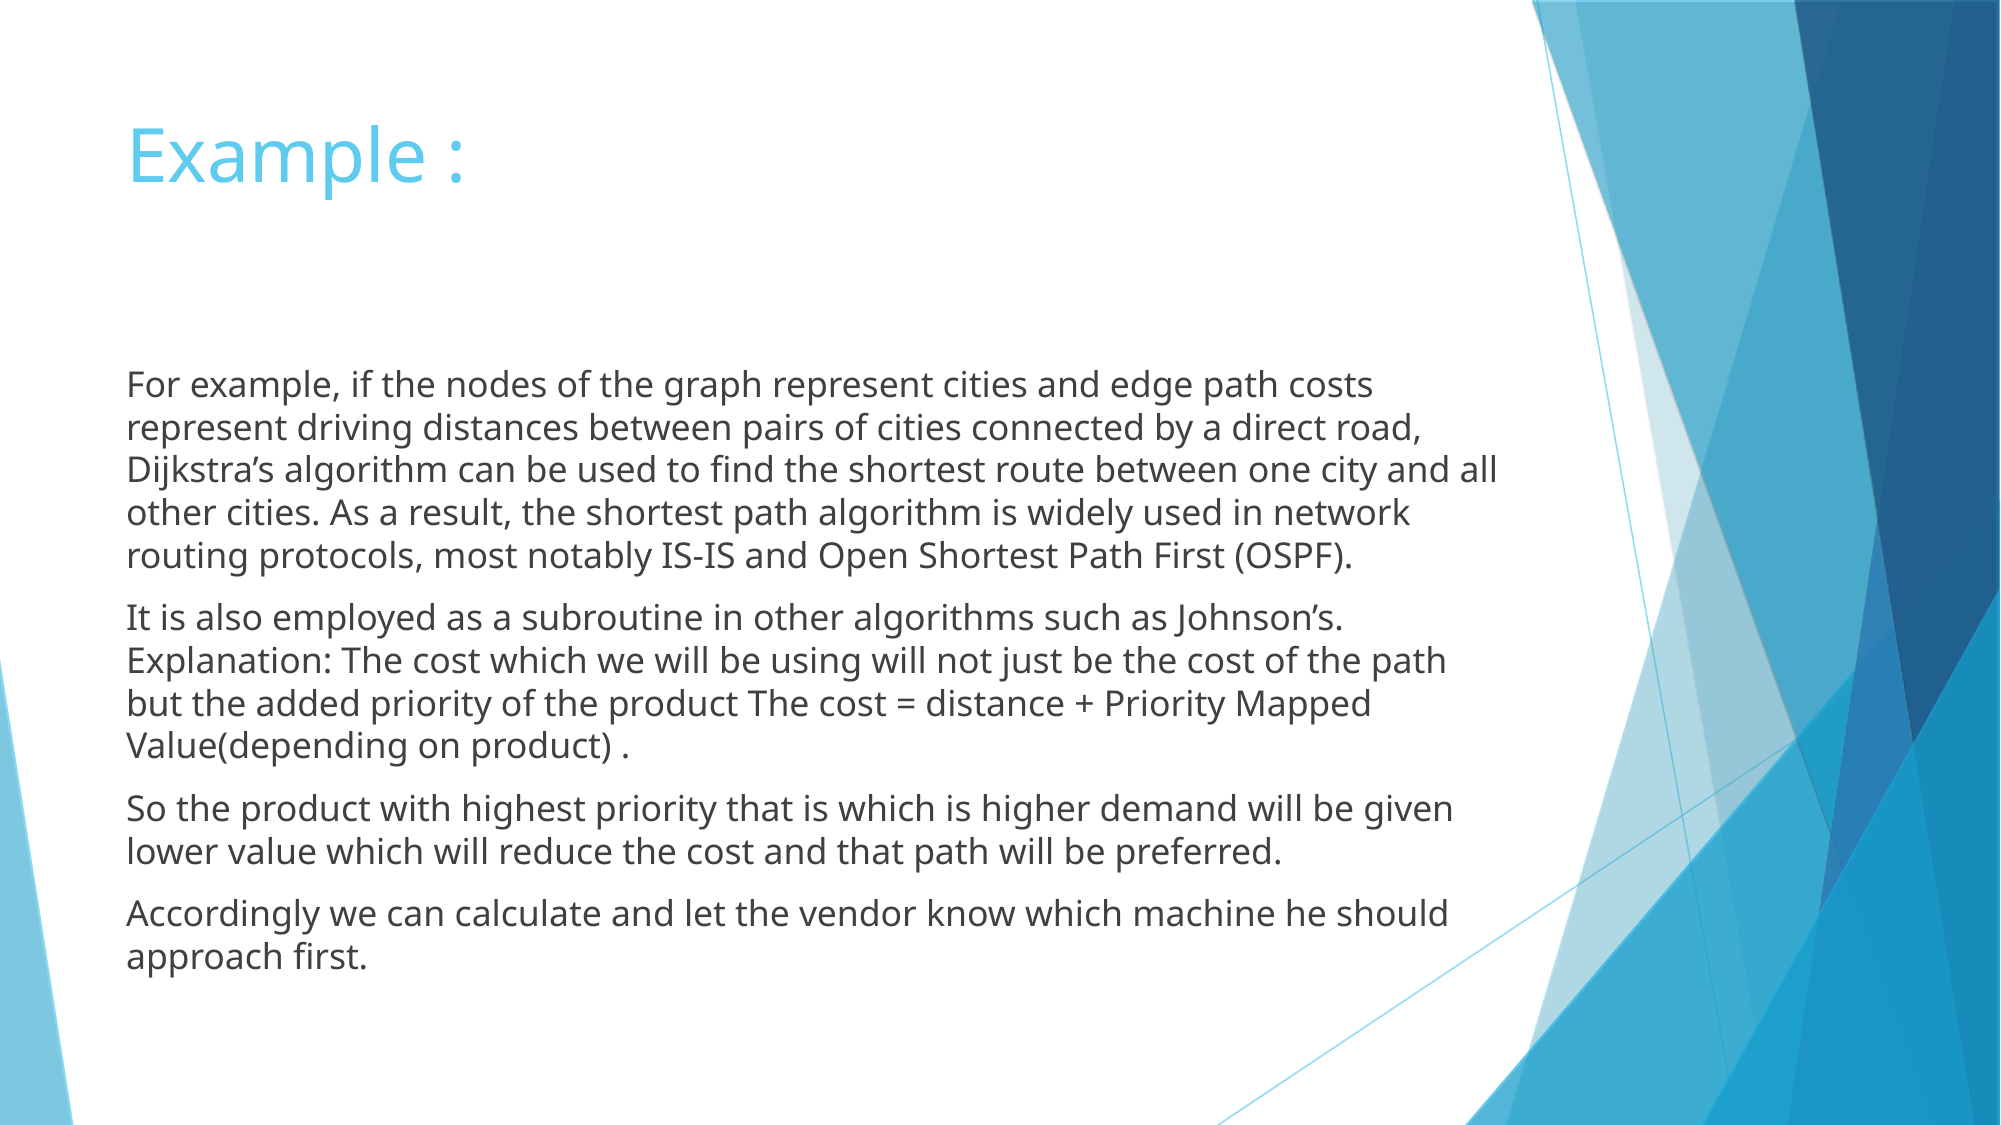

# Example :
For example, if the nodes of the graph represent cities and edge path costs represent driving distances between pairs of cities connected by a direct road, Dijkstra’s algorithm can be used to ﬁnd the shortest route between one city and all other cities. As a result, the shortest path algorithm is widely used in network routing protocols, most notably IS-IS and Open Shortest Path First (OSPF).
It is also employed as a subroutine in other algorithms such as Johnson’s. Explanation: The cost which we will be using will not just be the cost of the path but the added priority of the product The cost = distance + Priority Mapped Value(depending on product) .
So the product with highest priority that is which is higher demand will be given lower value which will reduce the cost and that path will be preferred.
Accordingly we can calculate and let the vendor know which machine he should approach ﬁrst.